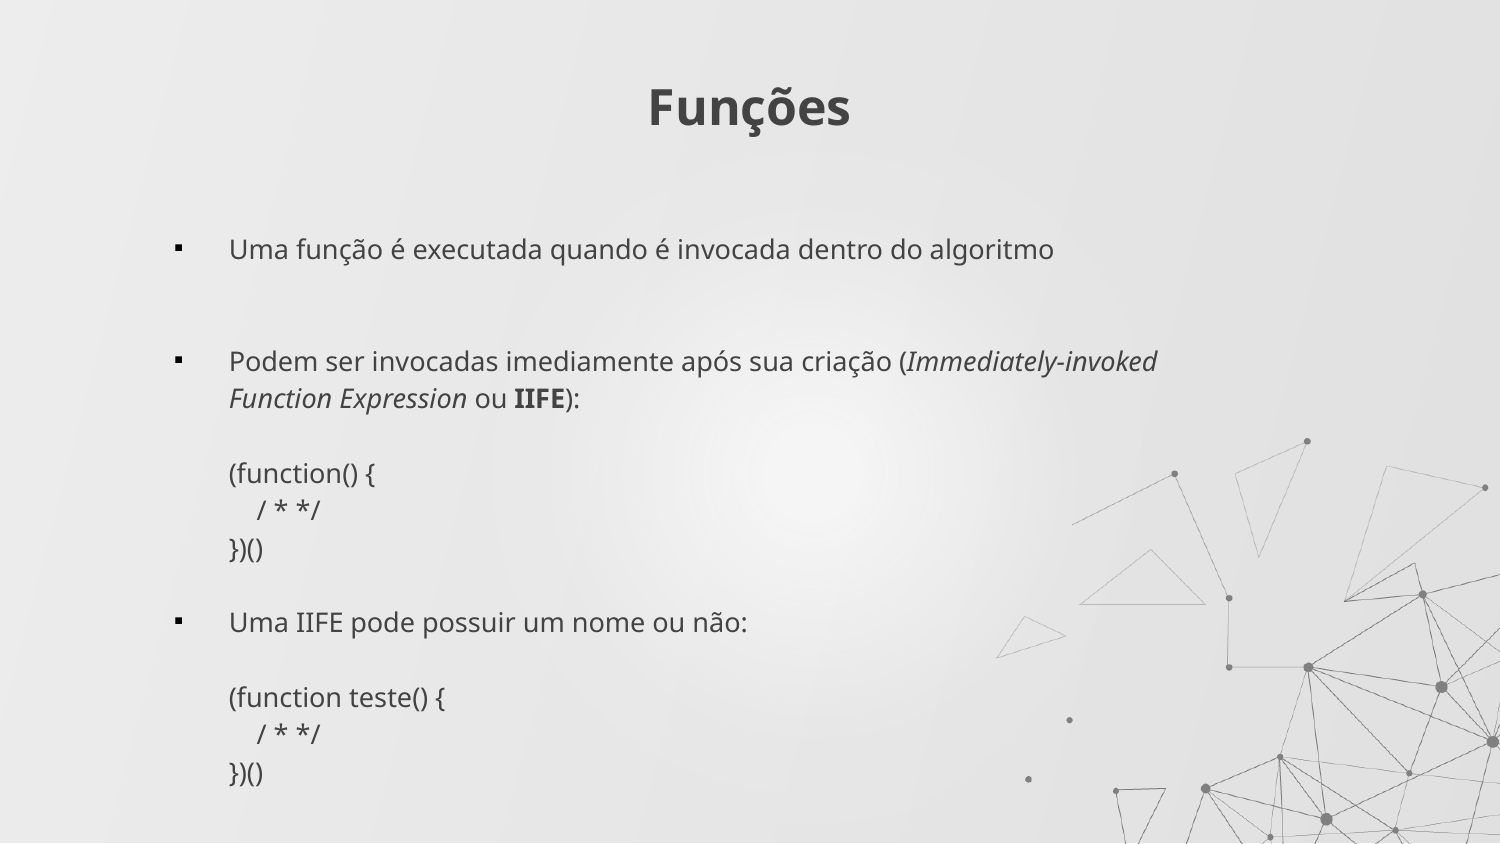

Funções
# Uma função é executada quando é invocada dentro do algoritmo
Podem ser invocadas imediamente após sua criação (Immediately-invoked Function Expression ou IIFE):
(function() {
 / * */
})()
Uma IIFE pode possuir um nome ou não:
(function teste() {
 / * */
})()